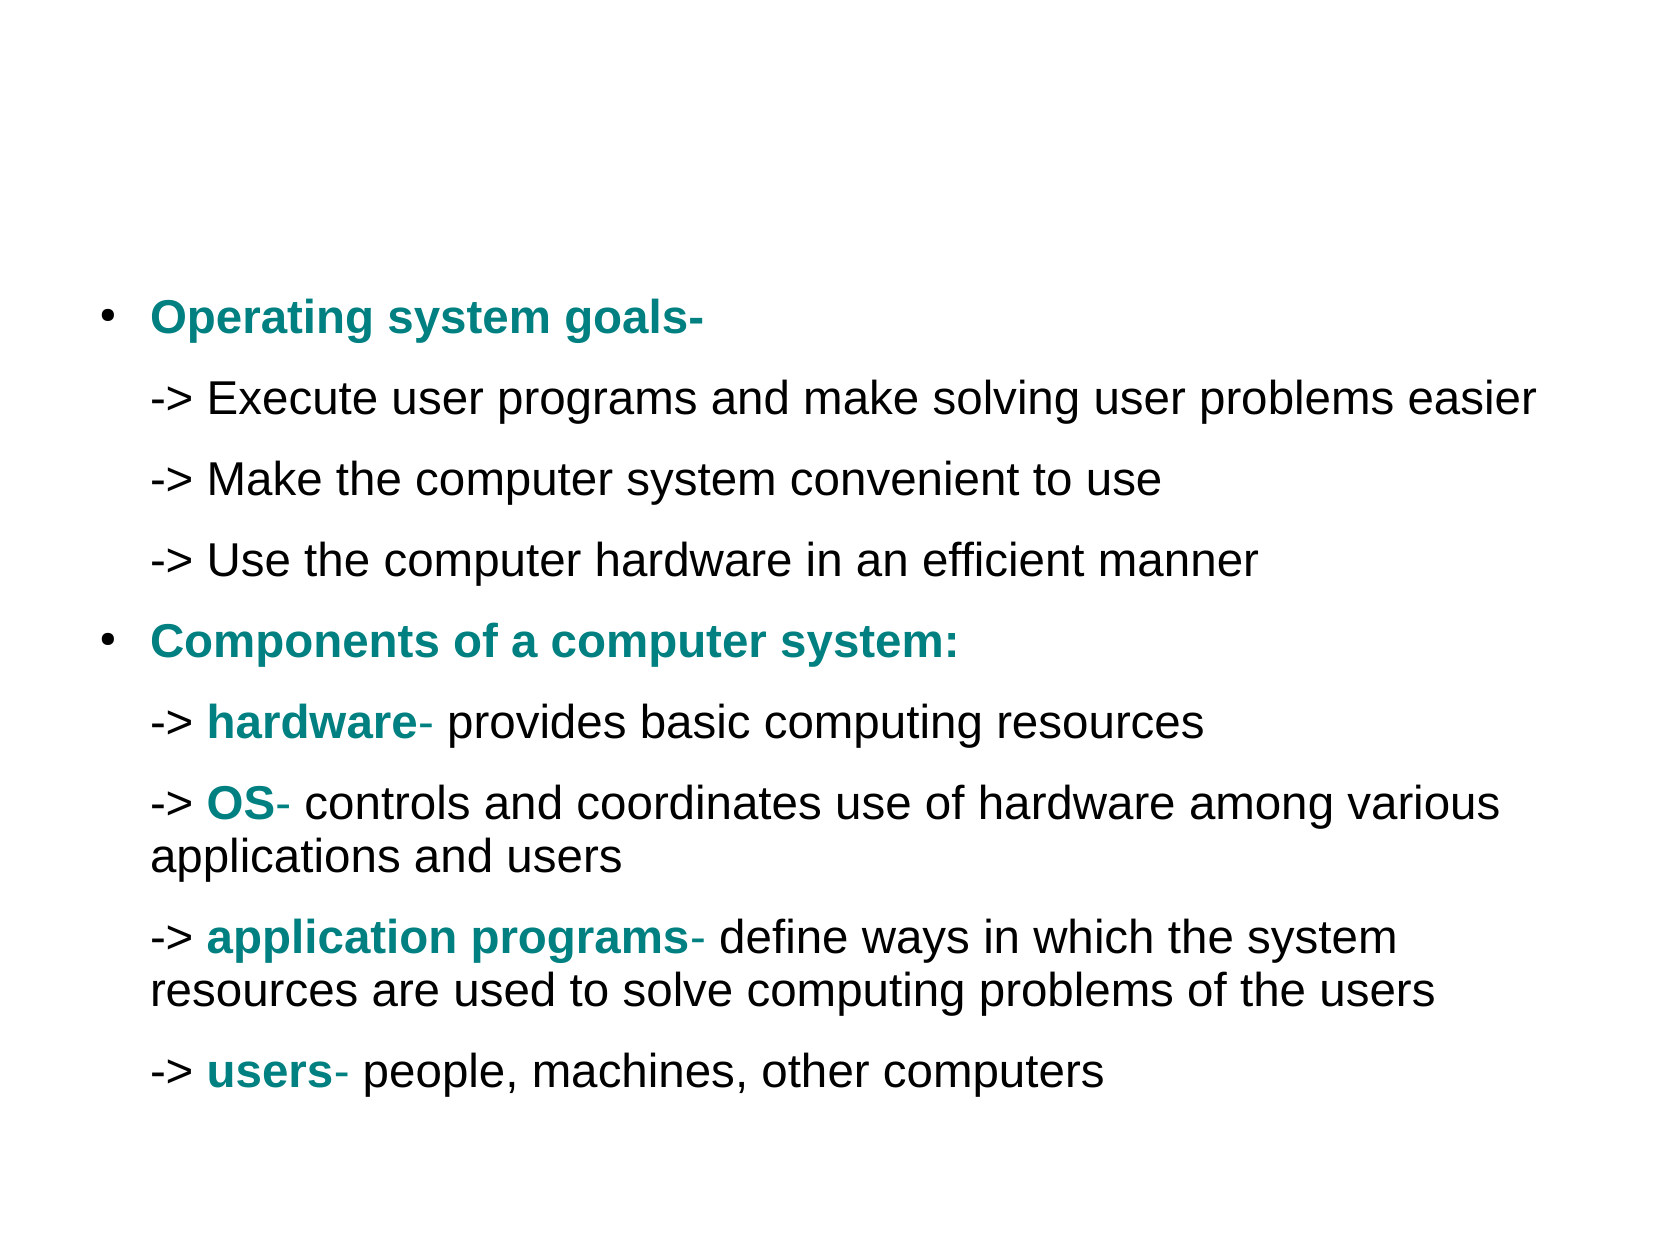

#
Operating system goals-
-> Execute user programs and make solving user problems easier
-> Make the computer system convenient to use
-> Use the computer hardware in an efficient manner
Components of a computer system:
-> hardware- provides basic computing resources
-> OS- controls and coordinates use of hardware among various applications and users
-> application programs- define ways in which the system resources are used to solve computing problems of the users
-> users- people, machines, other computers